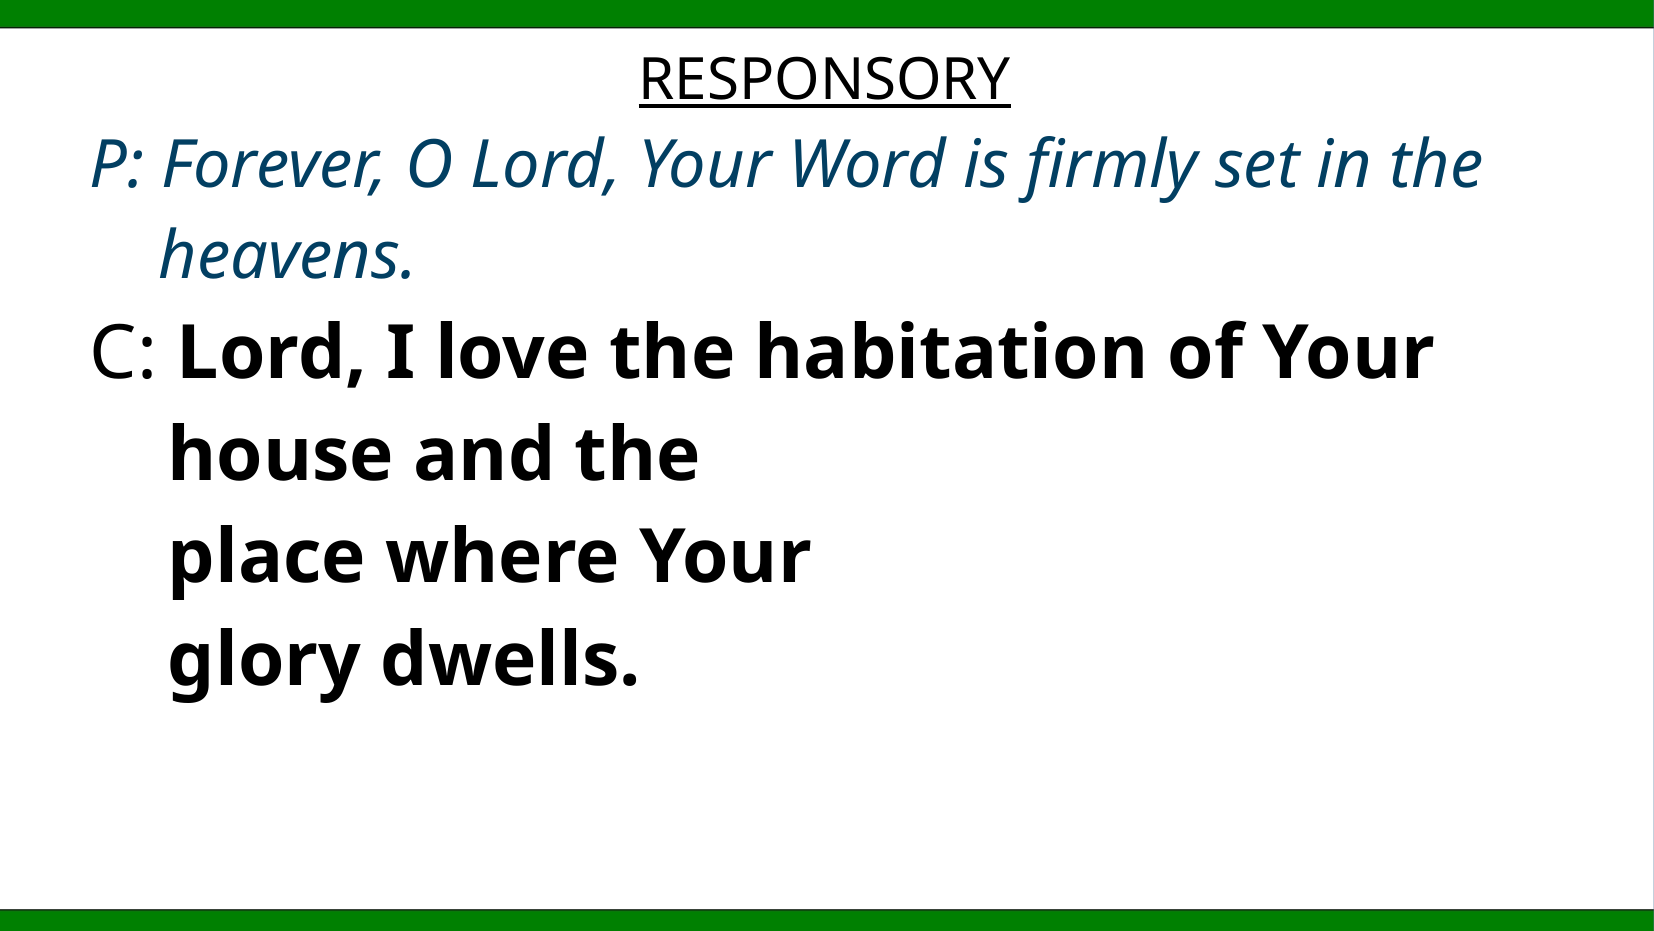

RESPONSORY
P: Forever, O Lord, Your Word is firmly set in the
 heavens.
C: Lord, I love the habitation of Your
 house and the
 place where Your
 glory dwells.